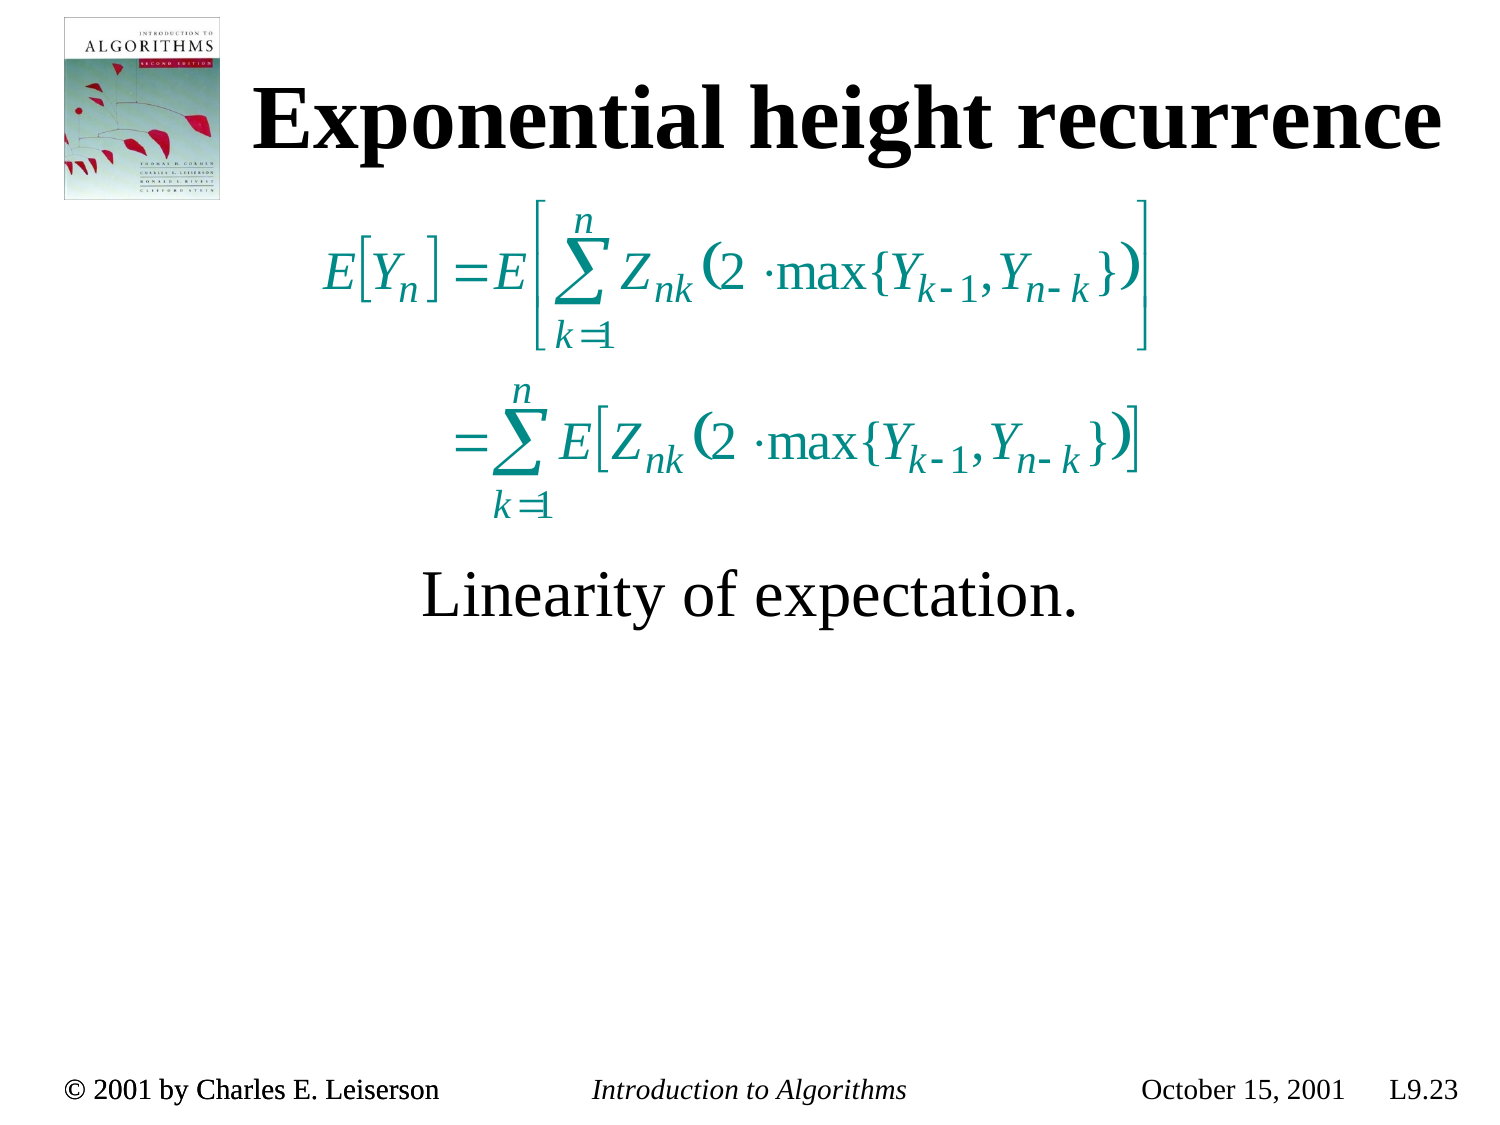

Exponential height recurrence
Linearity of expectation.
Introduction to Algorithms
October 15, 2001 L9.